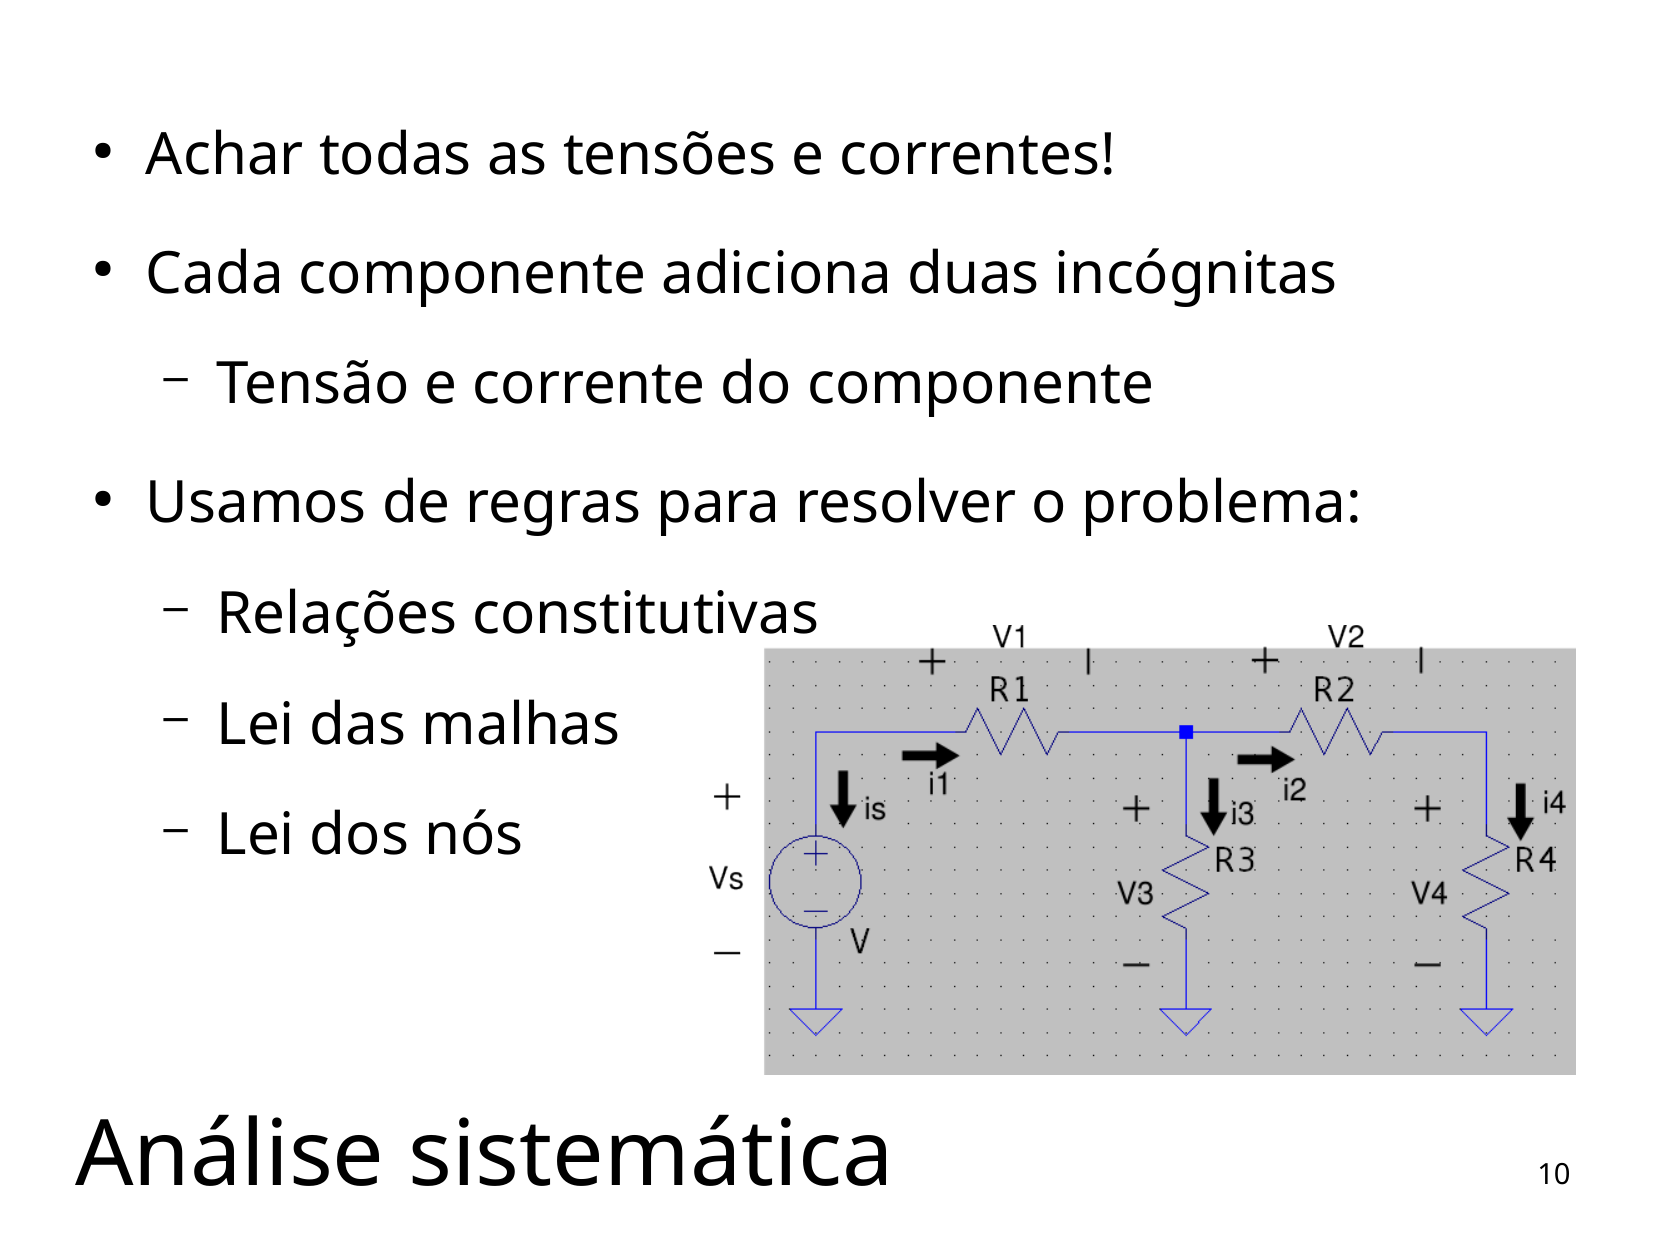

# Achar todas as tensões e correntes!
Cada componente adiciona duas incógnitas
Tensão e corrente do componente
Usamos de regras para resolver o problema:
Relações constitutivas
Lei das malhas
Lei dos nós
Análise sistemática
10